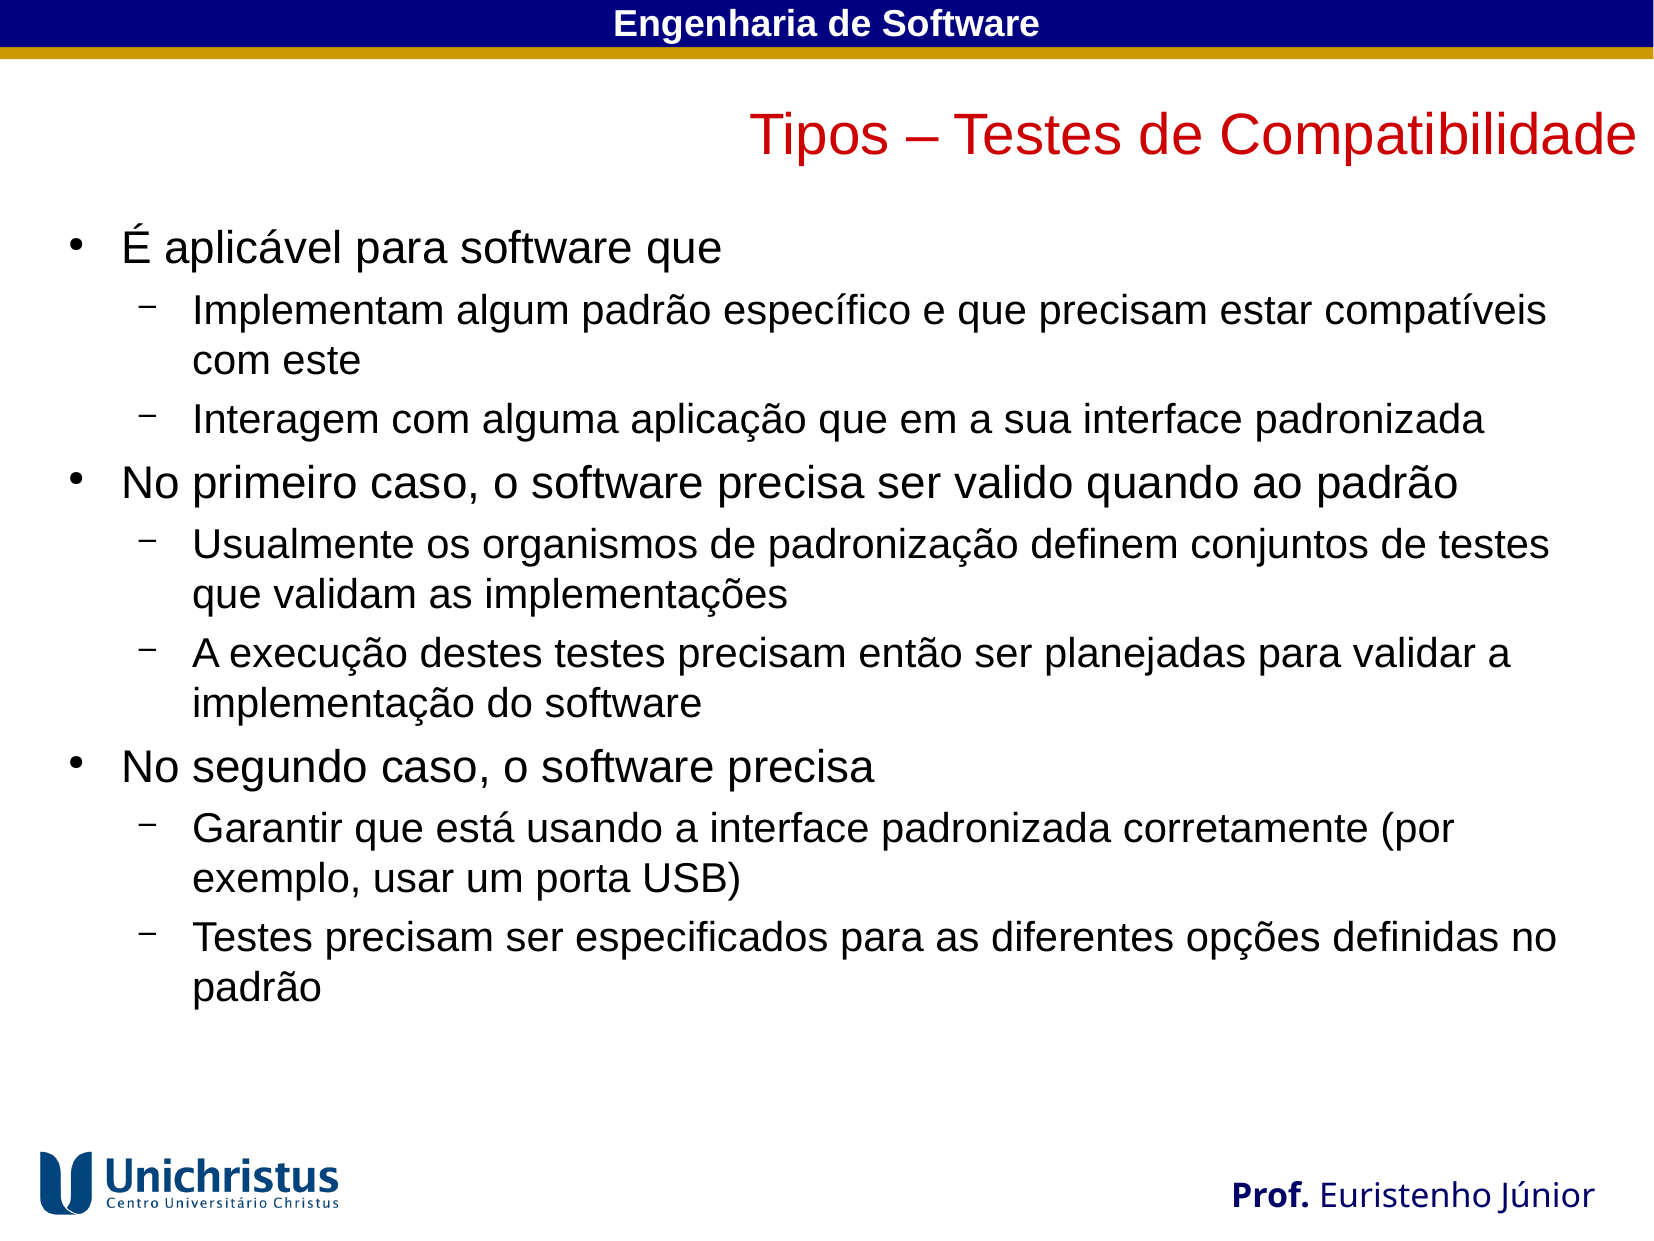

Engenharia de Software
Tipos – Testes de Compatibilidade
# É aplicável para software que
Implementam algum padrão específico e que precisam estar compatíveis com este
Interagem com alguma aplicação que em a sua interface padronizada
No primeiro caso, o software precisa ser valido quando ao padrão
Usualmente os organismos de padronização definem conjuntos de testes que validam as implementações
A execução destes testes precisam então ser planejadas para validar a implementação do software
No segundo caso, o software precisa
Garantir que está usando a interface padronizada corretamente (por exemplo, usar um porta USB)
Testes precisam ser especificados para as diferentes opções definidas no padrão
Prof. Euristenho Júnior